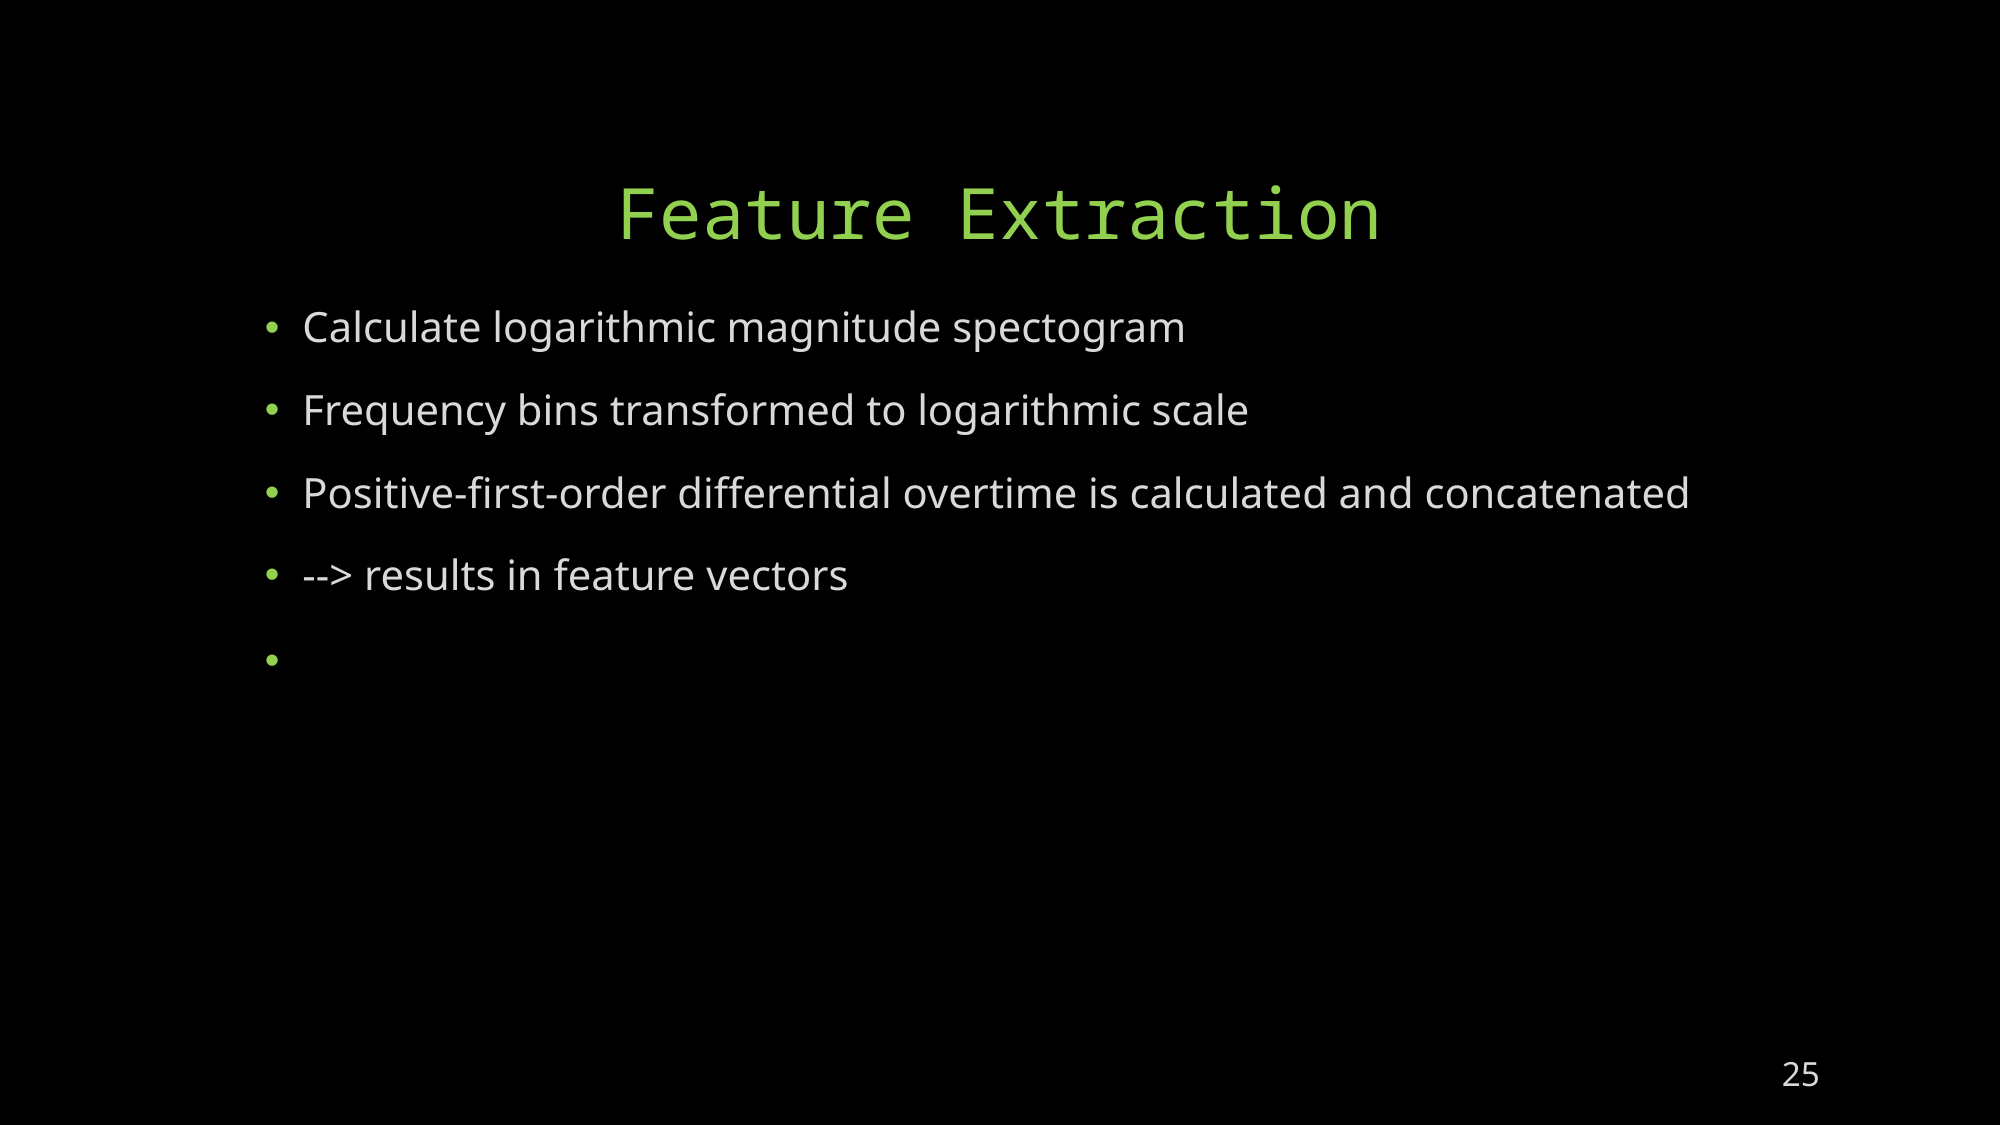

# Feature Extraction
Calculate logarithmic magnitude spectogram
Frequency bins transformed to logarithmic scale
Positive-first-order differential overtime is calculated and concatenated
--> results in feature vectors